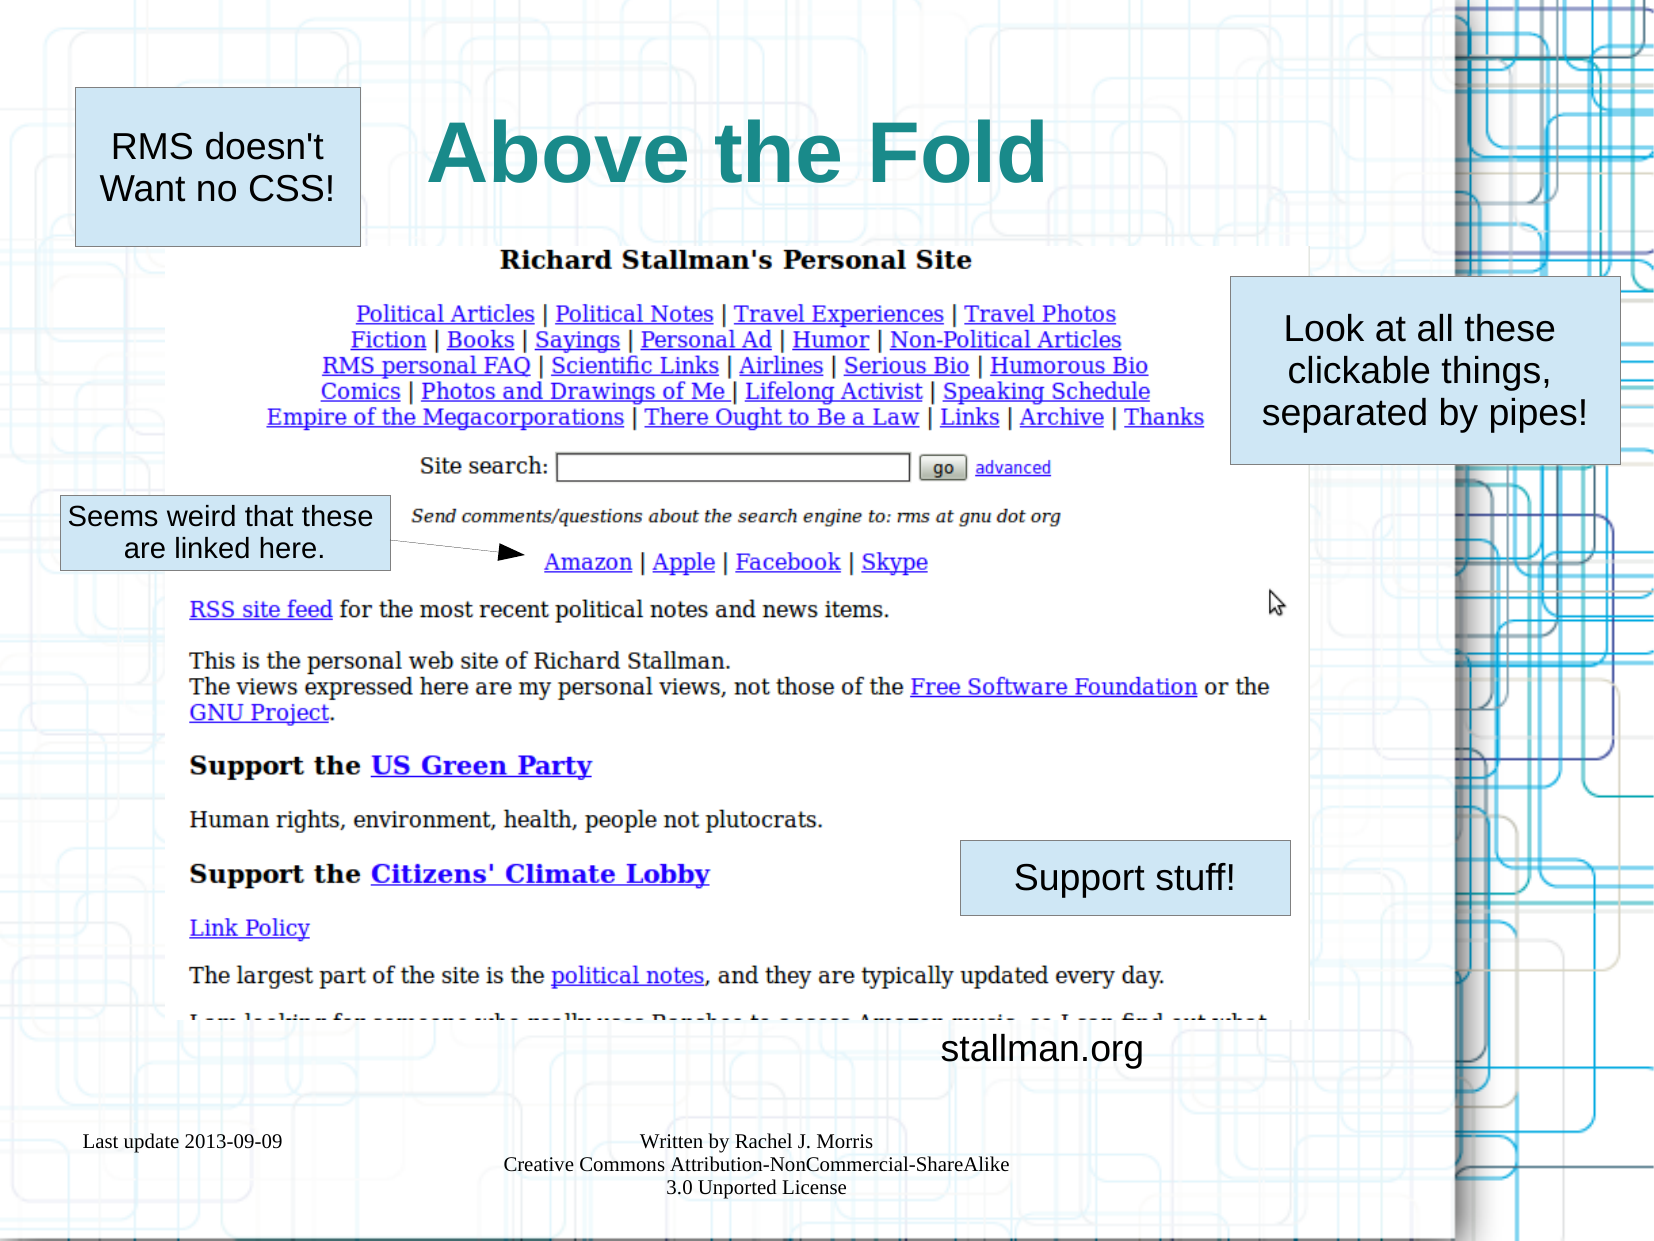

# Above the Fold
RMS doesn't
Want no CSS!
Look at all these
clickable things,
separated by pipes!
Seems weird that these
are linked here.
Support stuff!
stallman.org